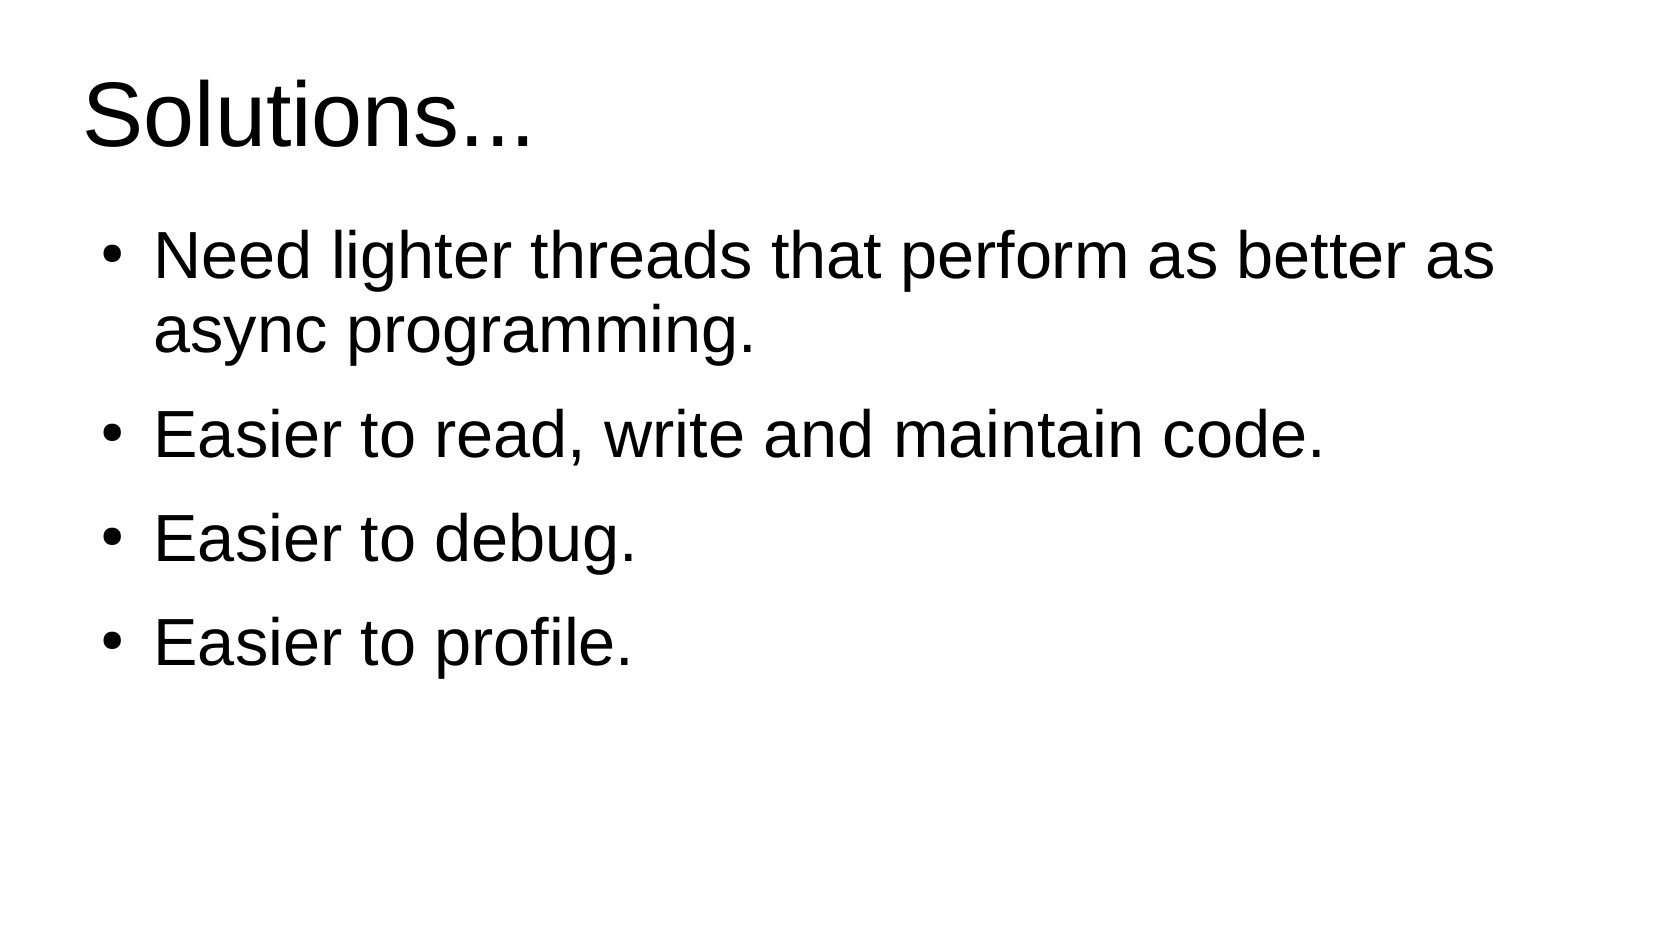

# Solutions...
Need lighter threads that perform as better as async programming.
Easier to read, write and maintain code.
Easier to debug.
Easier to profile.